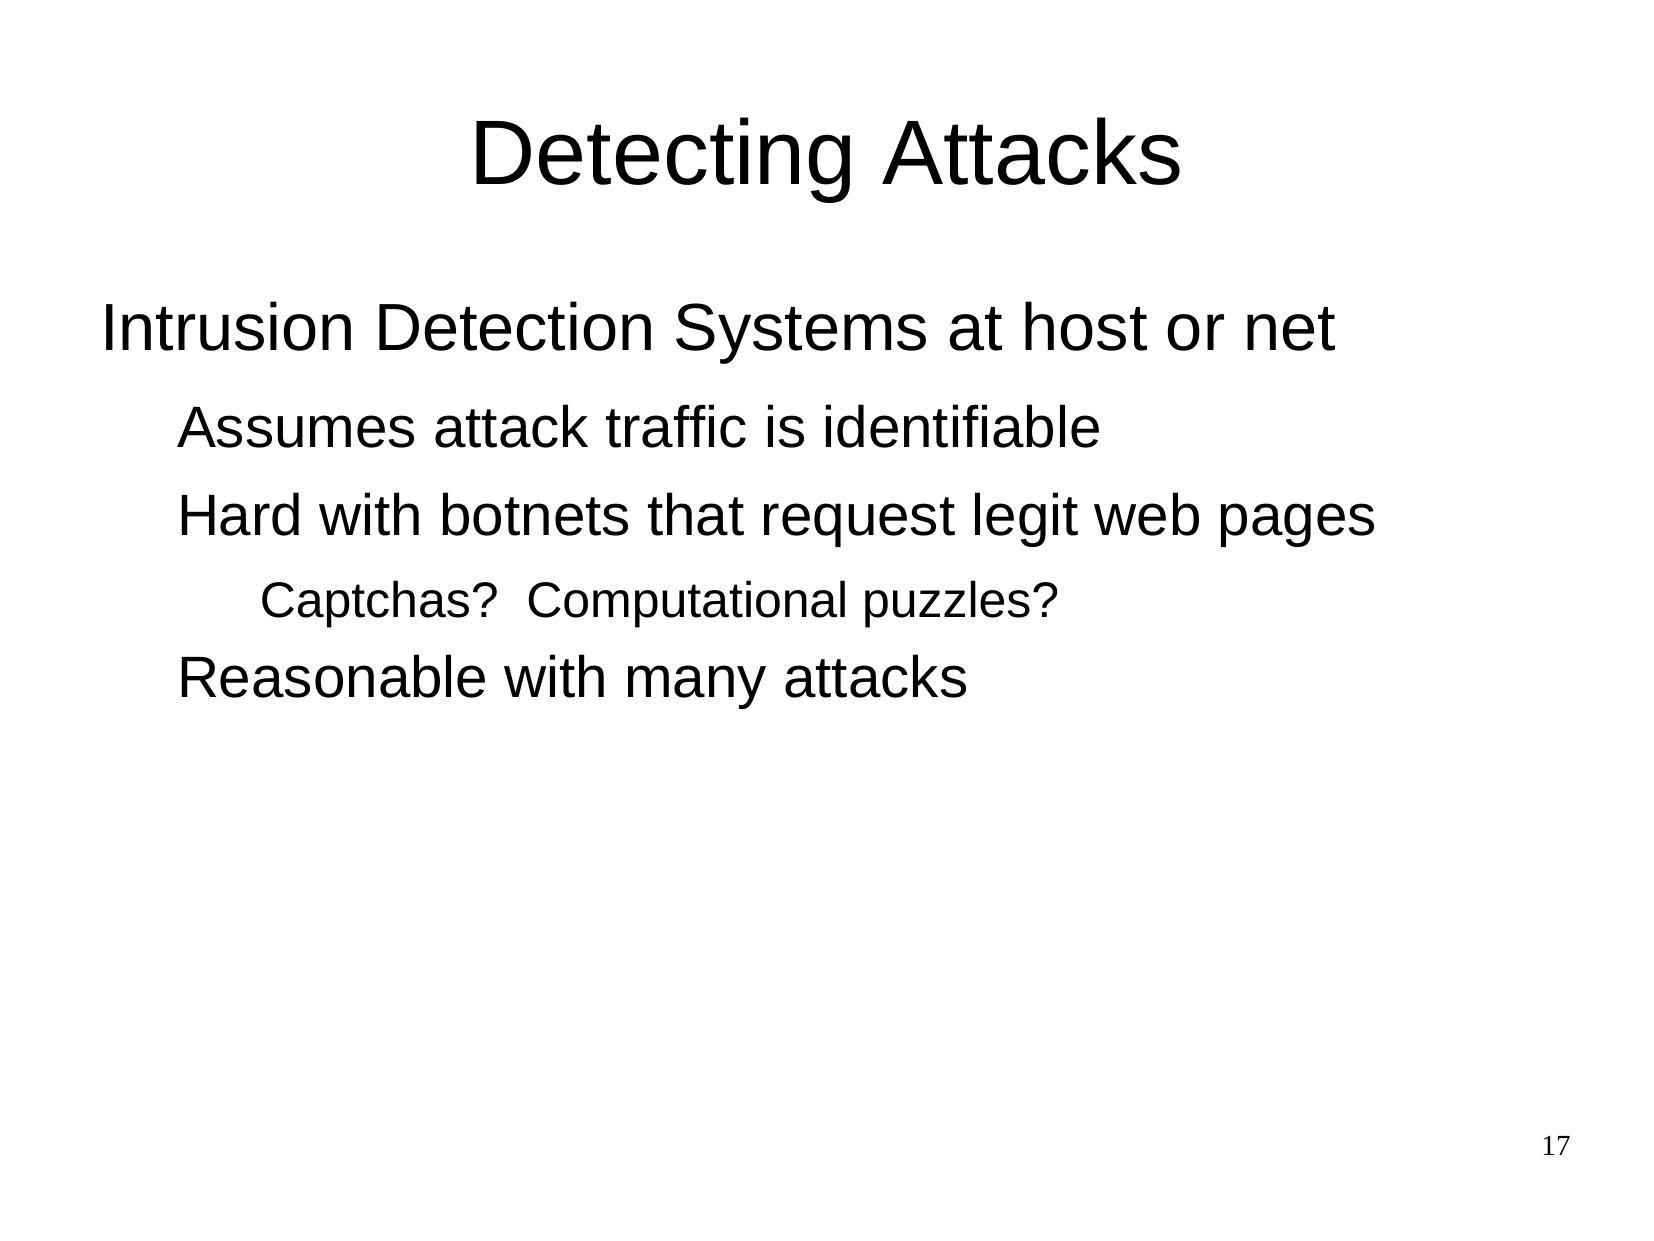

# Detecting Attacks
Intrusion Detection Systems at host or net
Assumes attack traffic is identifiable
Hard with botnets that request legit web pages
Captchas? Computational puzzles?
Reasonable with many attacks
17